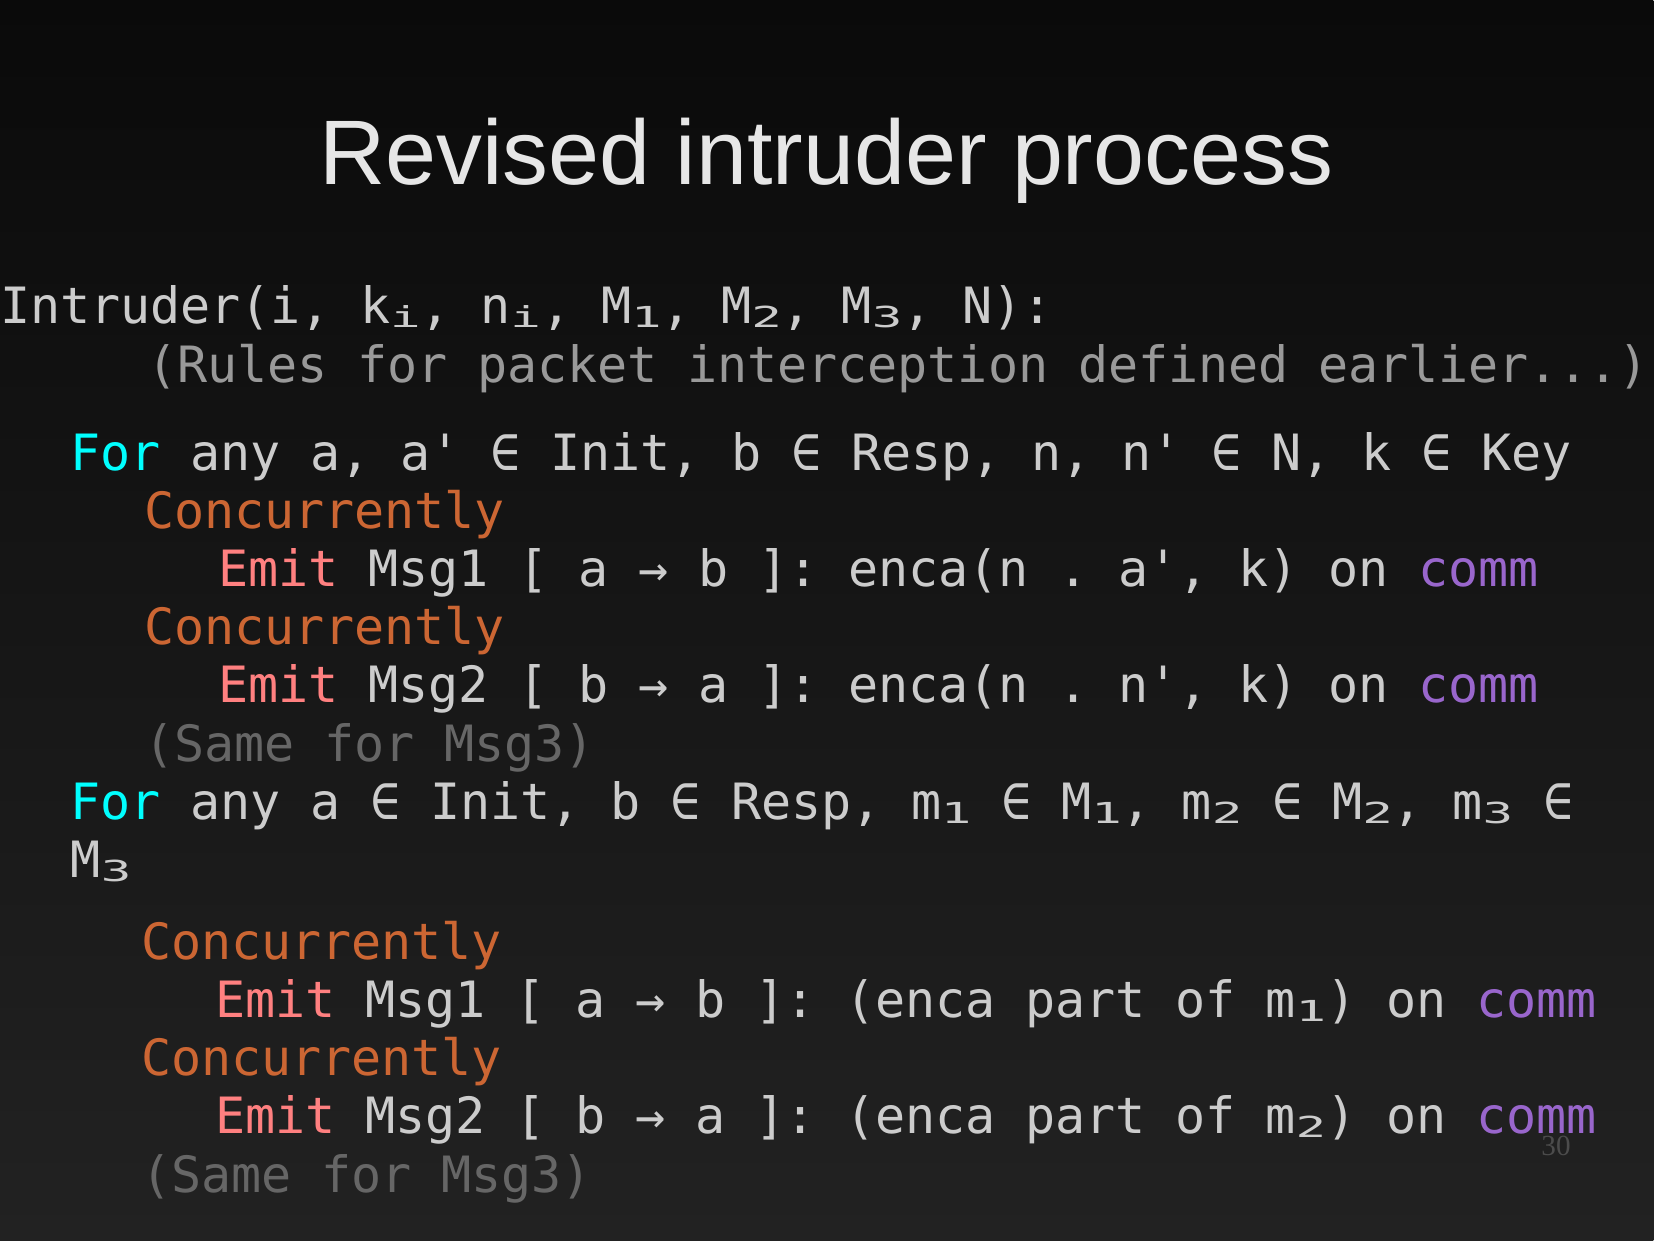

# Revised intruder process
Intruder(i, ki, ni, M1, M2, M3, N):
		(Rules for packet interception defined earlier...)
For any a, a' ∈ Init, b ∈ Resp, n, n' ∈ N, k ∈ Key
	Concurrently
		Emit Msg1 [ a → b ]: enca(n . a', k) on comm
	Concurrently
		Emit Msg2 [ b → a ]: enca(n . n', k) on comm
	(Same for Msg3)
For any a ∈ Init, b ∈ Resp, m1 ∈ M1, m2 ∈ M2, m3 ∈ M3
Concurrently
	Emit Msg1 [ a → b ]: (enca part of m1) on comm
Concurrently
	Emit Msg2 [ b → a ]: (enca part of m2) on comm
(Same for Msg3)
30